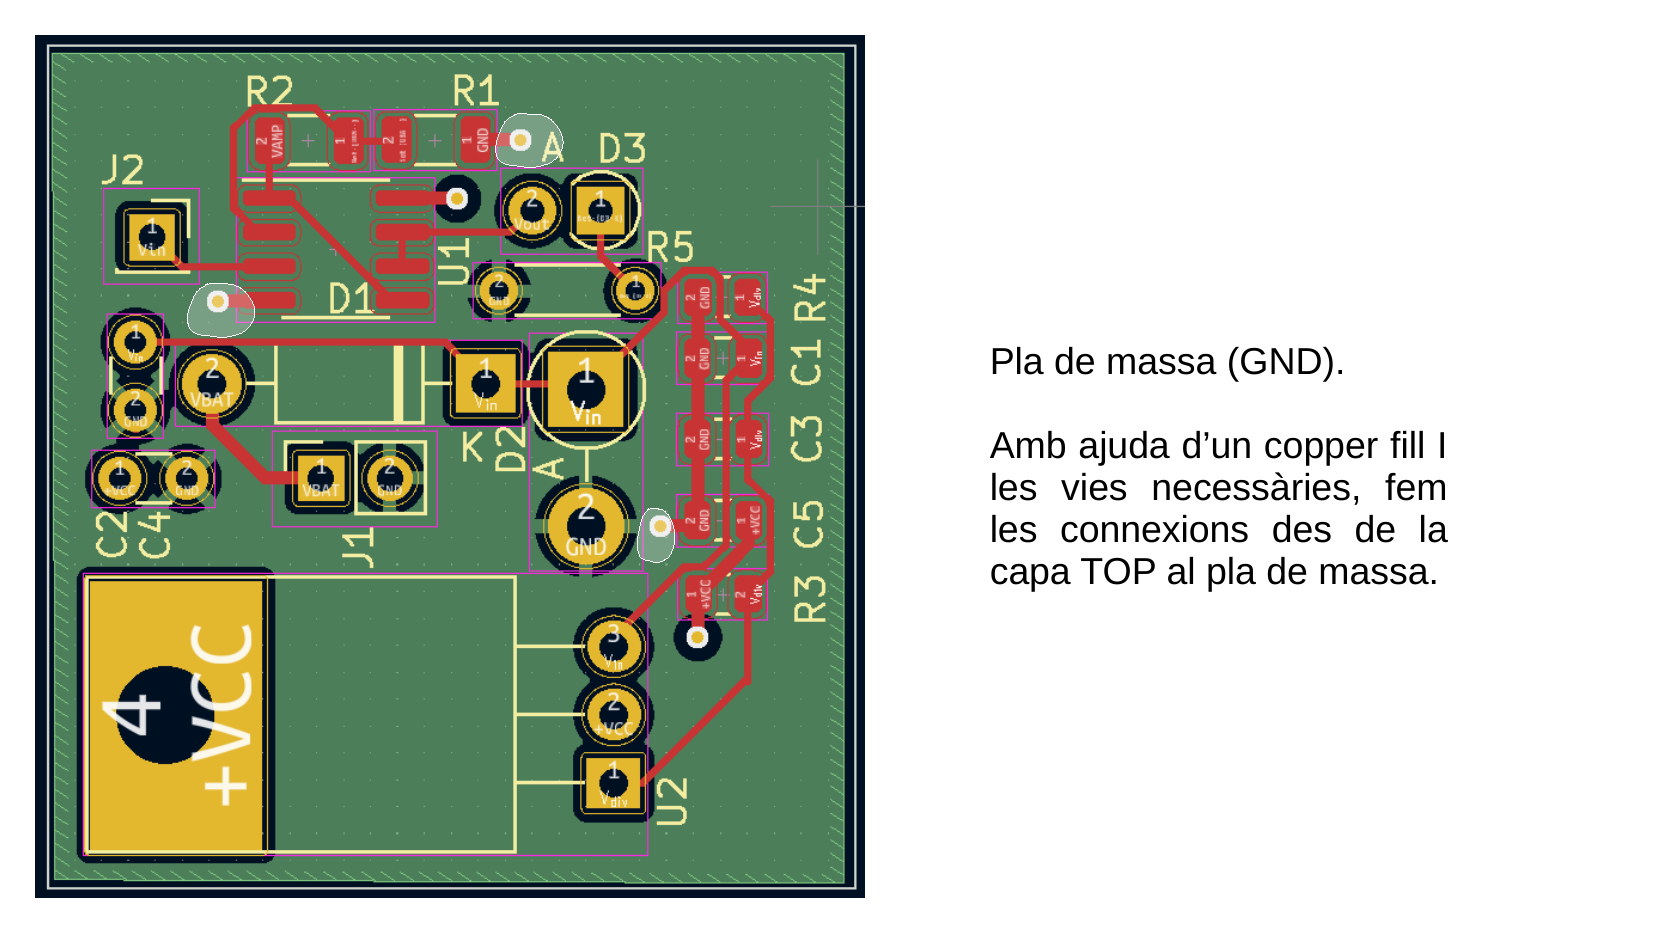

Pla de massa (GND).
Amb ajuda d’un copper fill I les vies necessàries, fem les connexions des de la capa TOP al pla de massa.